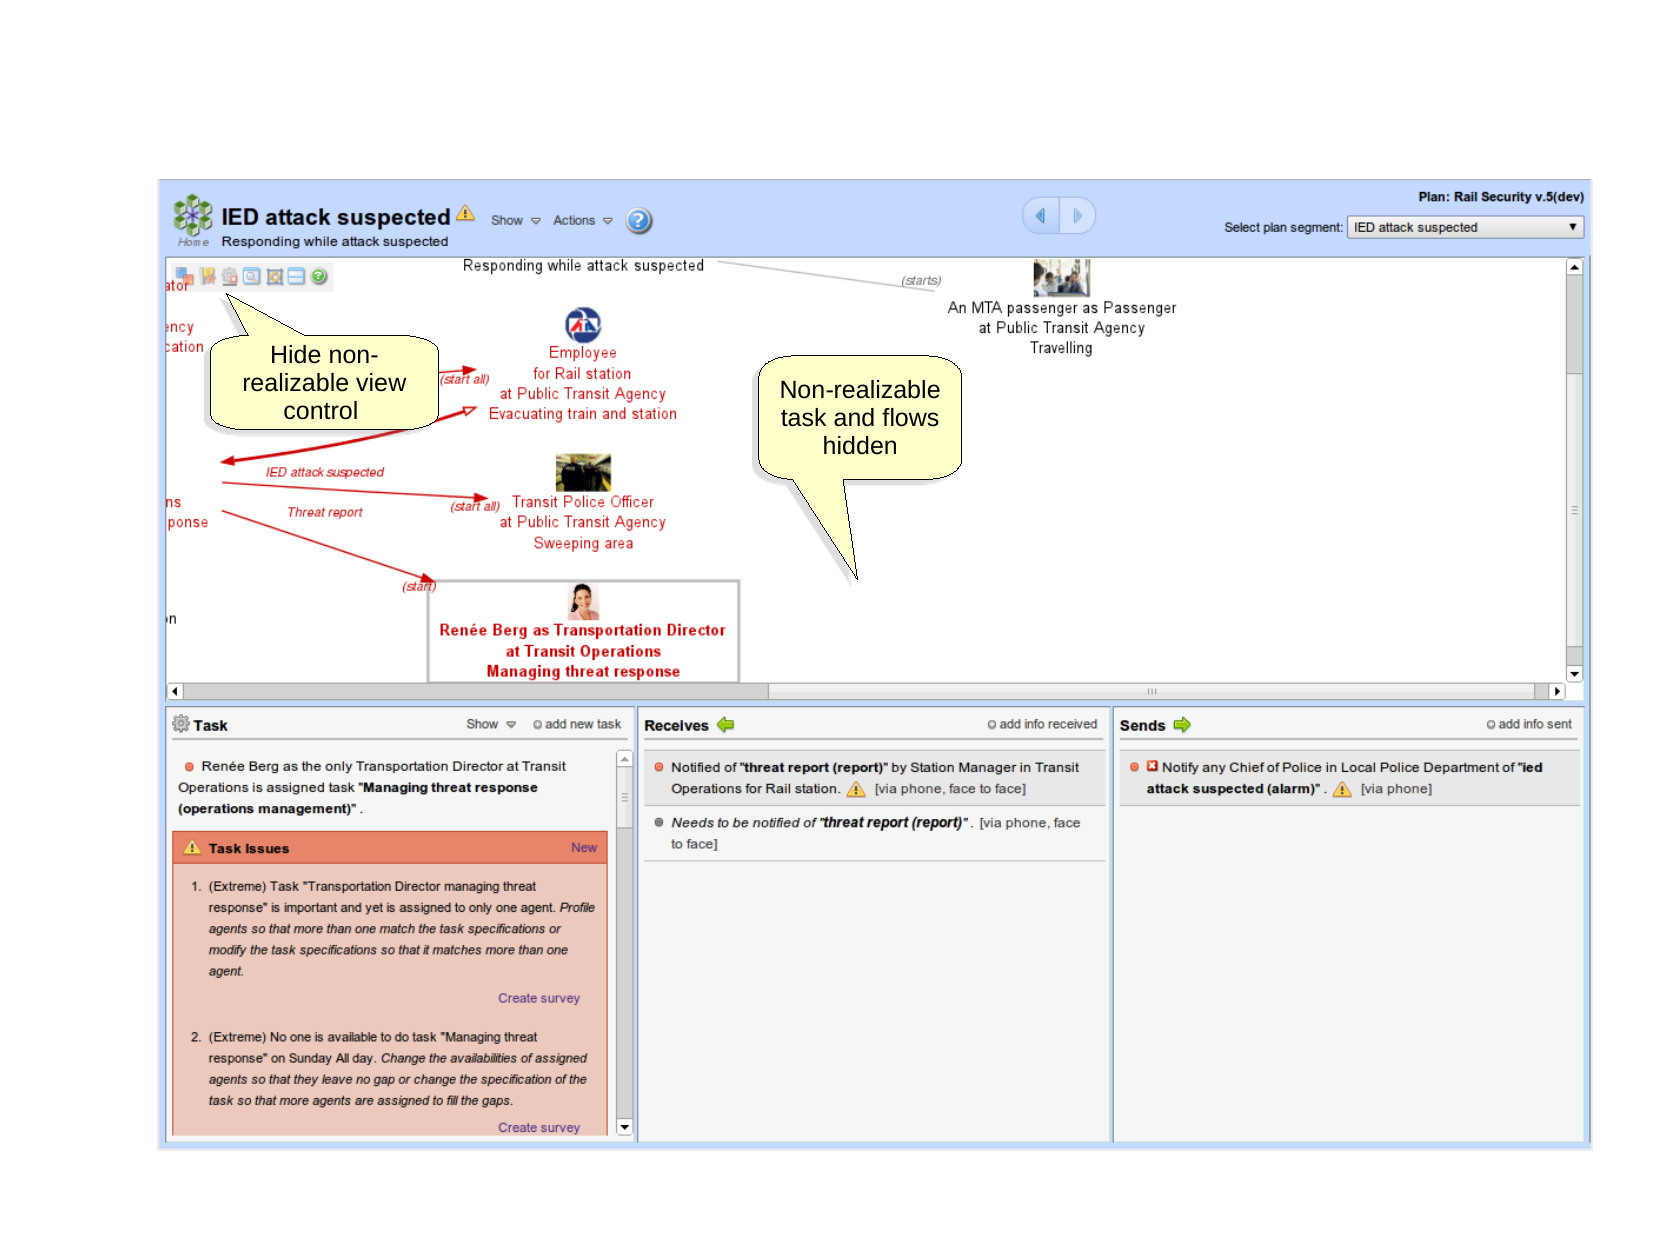

Hide non-realizable view control
Non-realizable task and flows hidden